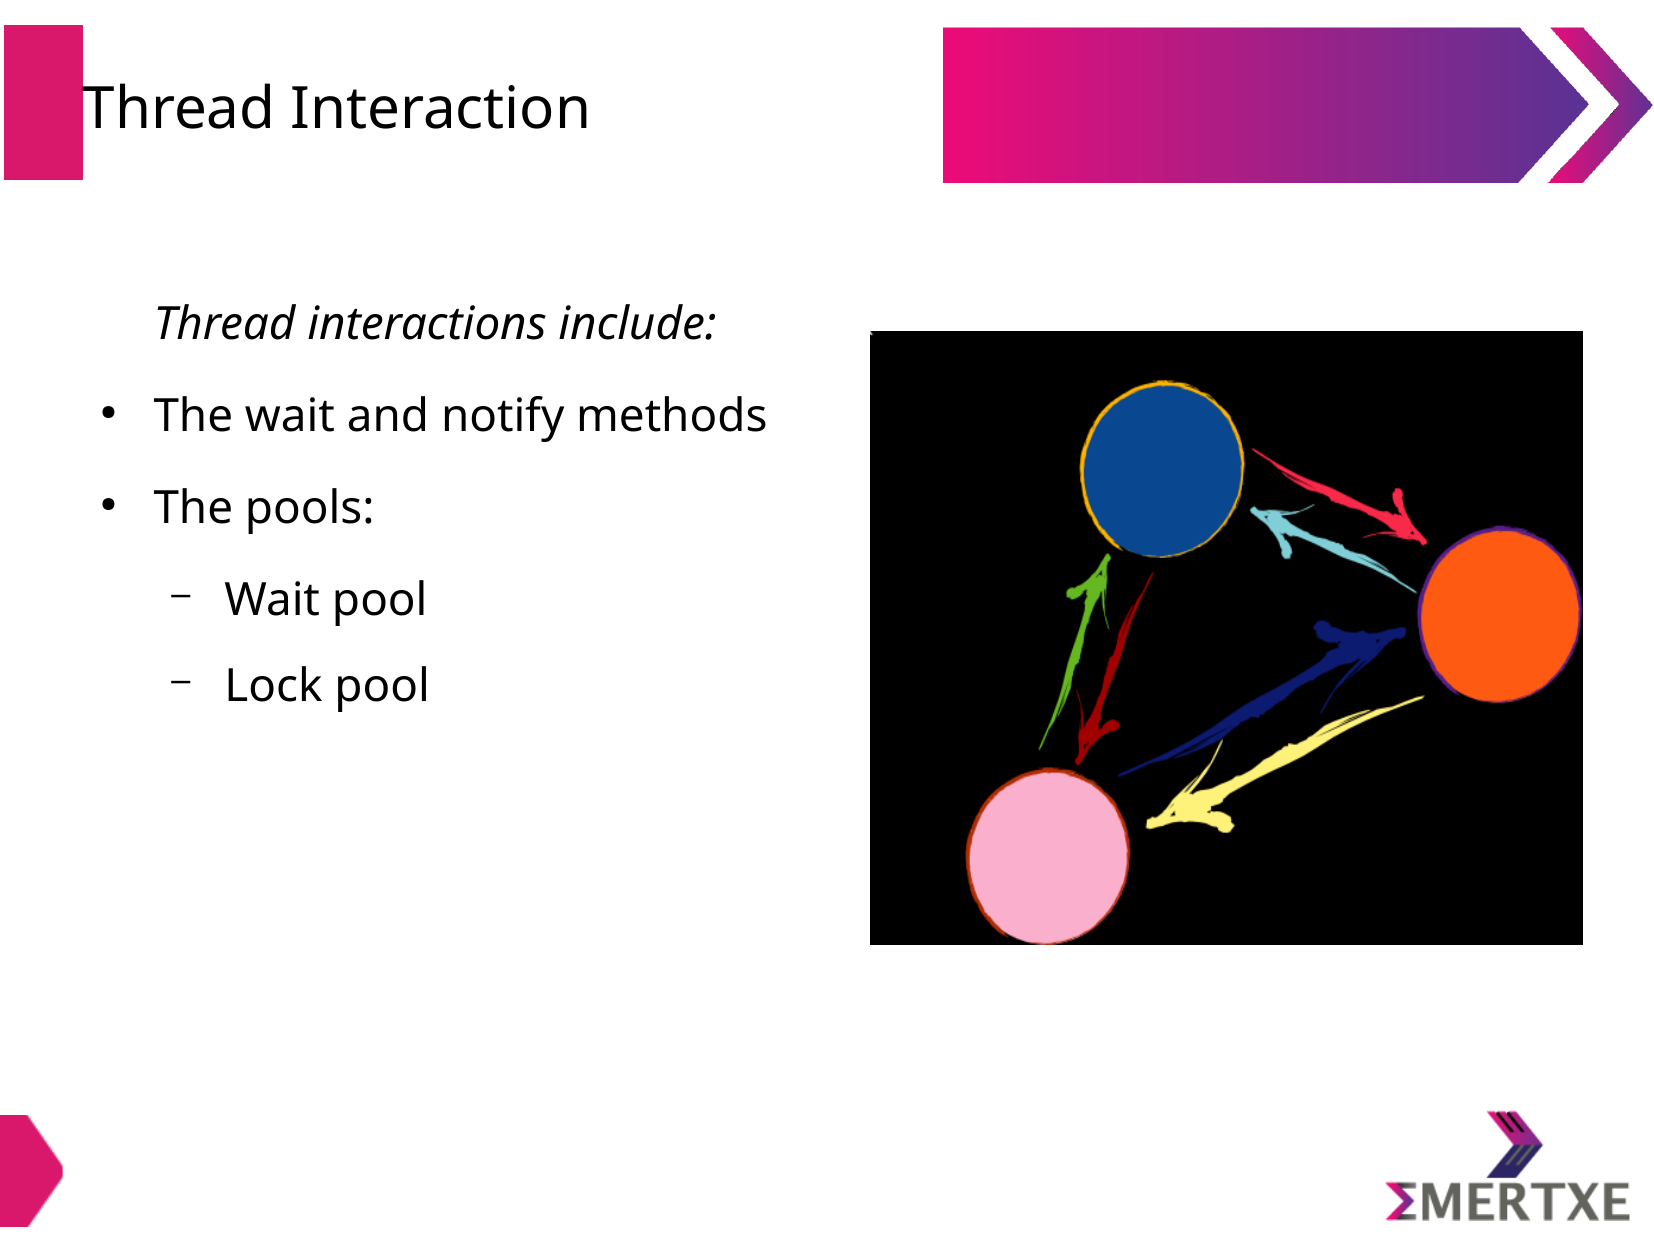

# Thread Interaction
Thread interactions include:
The wait and notify methods
The pools:
Wait pool
Lock pool